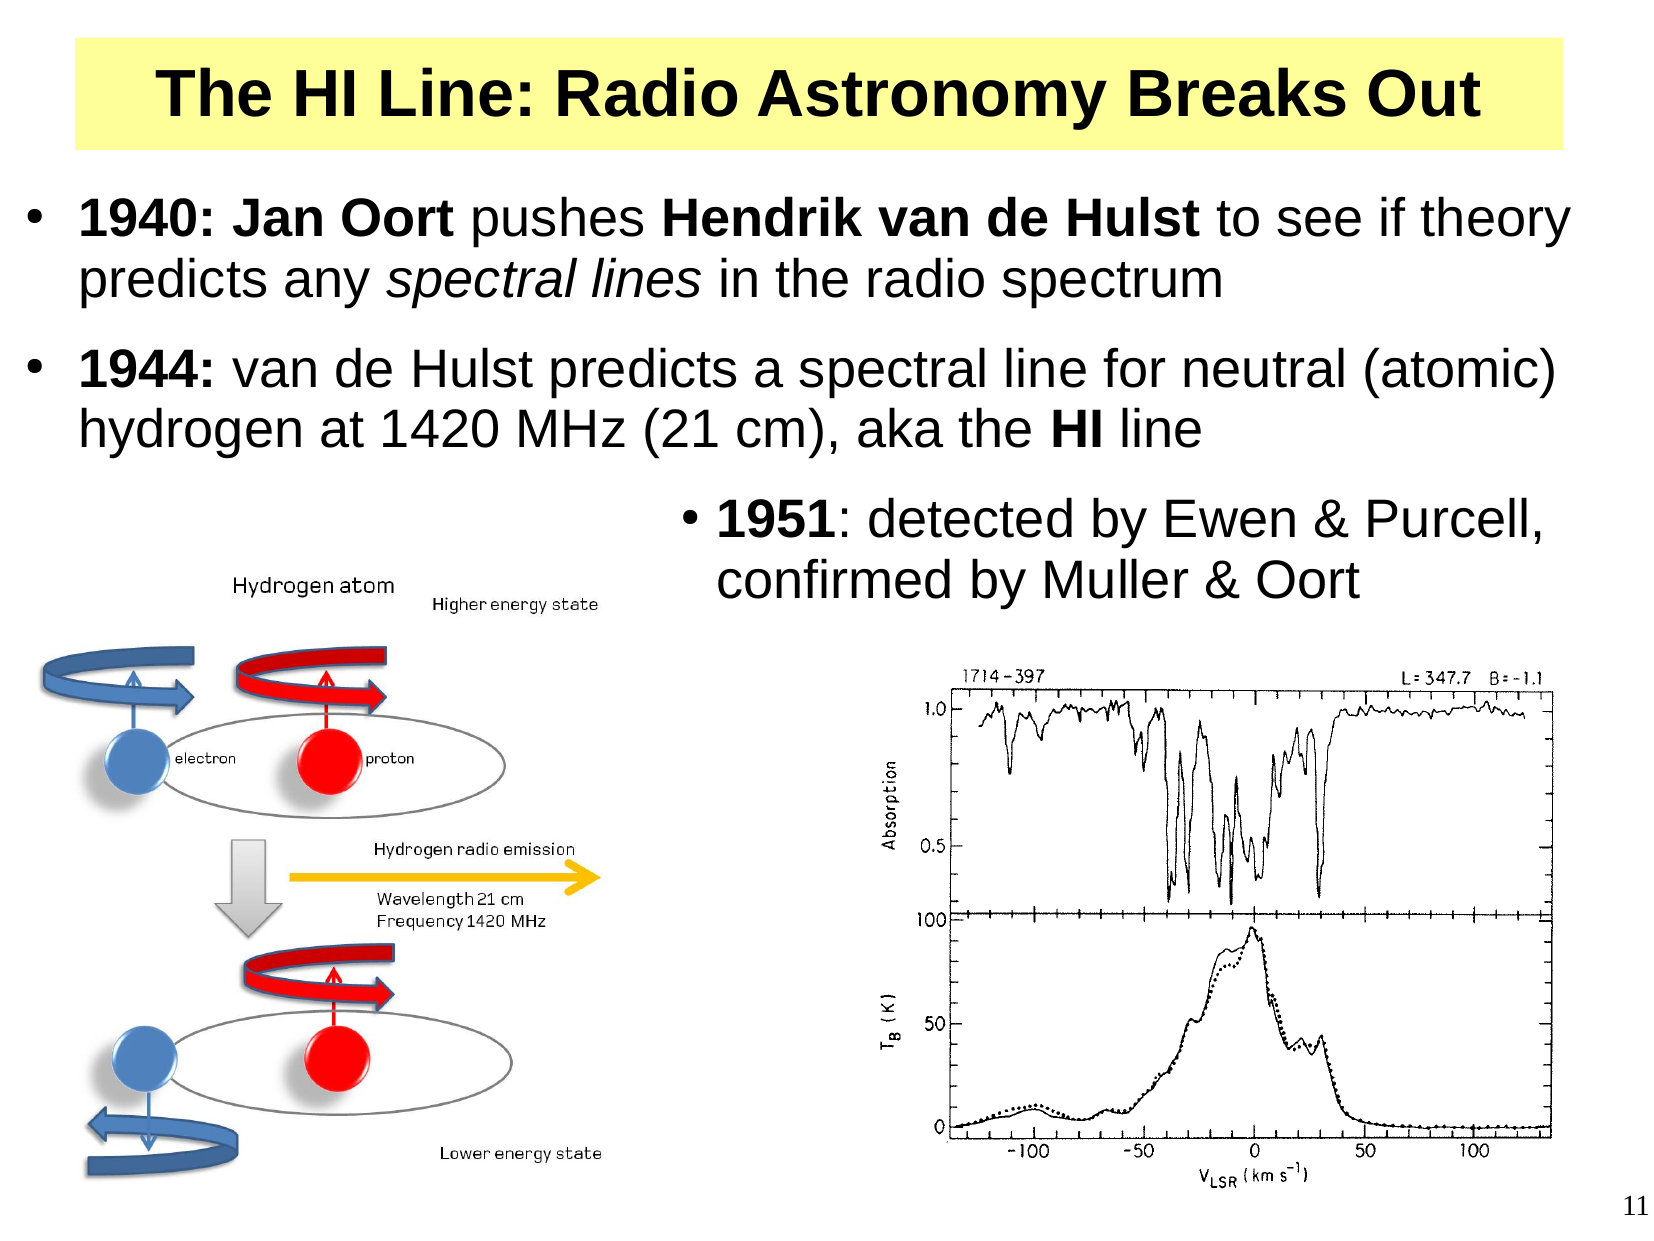

The HI Line: Radio Astronomy Breaks Out
# 1940: Jan Oort pushes Hendrik van de Hulst to see if theory predicts any spectral lines in the radio spectrum
1944: van de Hulst predicts a spectral line for neutral (atomic) hydrogen at 1420 MHz (21 cm), aka the HI line
1951: detected by Ewen & Purcell,
confirmed by Muller & Oort
11